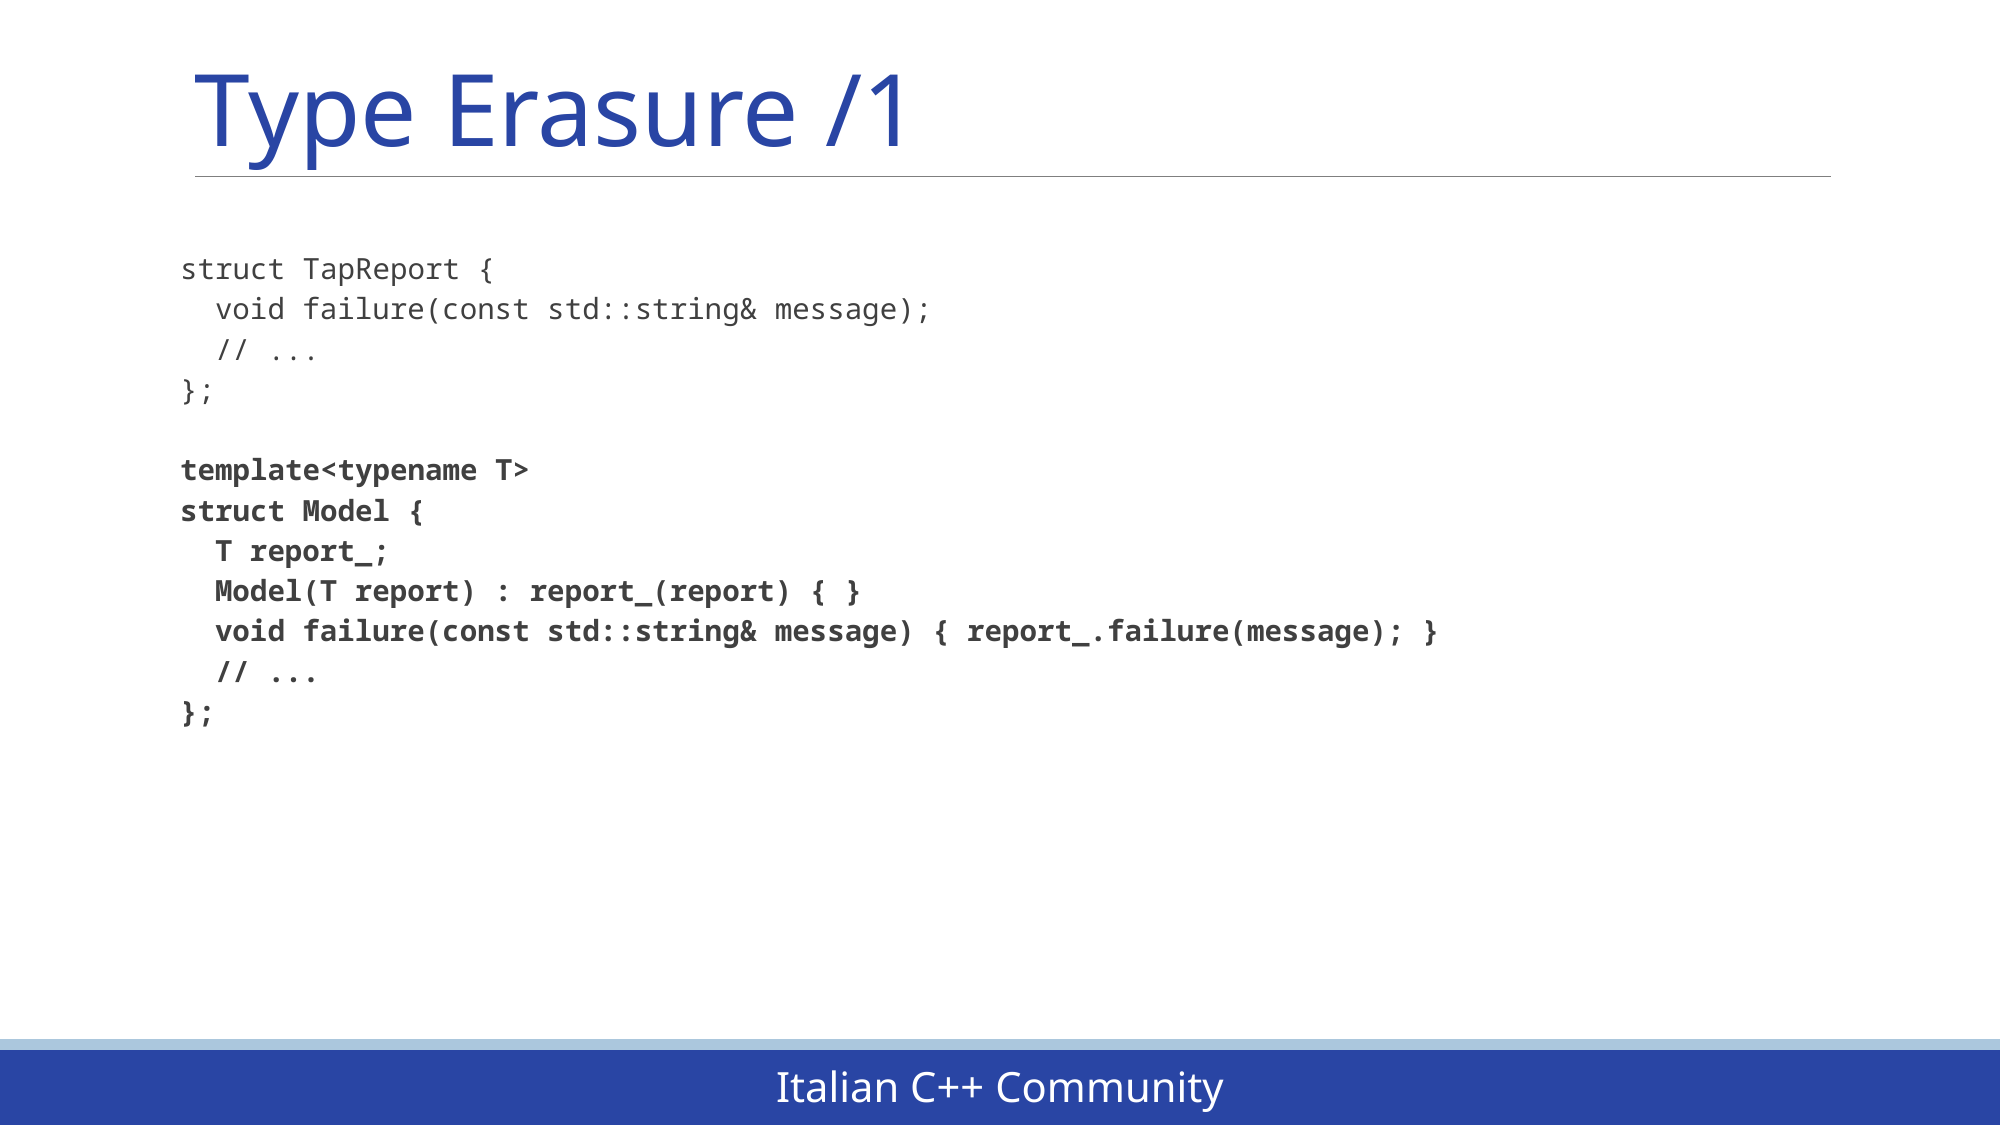

# Type Erasure /1
struct TapReport {
 void failure(const std::string& message);
 // ...
};
template<typename T>
struct Model {
 T report_;
 Model(T report) : report_(report) { }
 void failure(const std::string& message) { report_.failure(message); }
 // ...
};